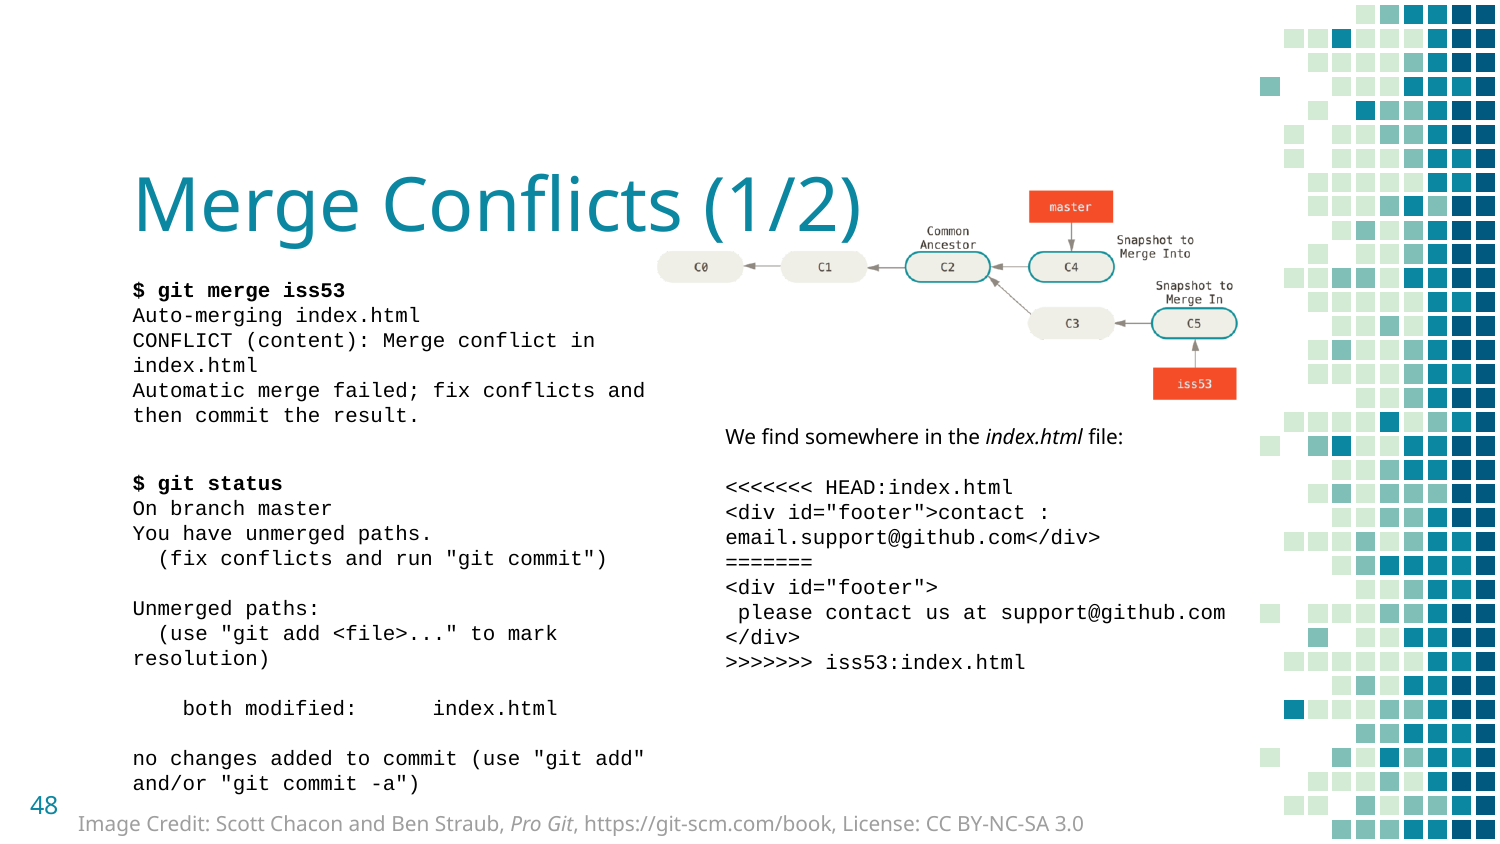

# Merge Conflicts (1/2)
$ git merge iss53
Auto-merging index.html
CONFLICT (content): Merge conflict in index.html
Automatic merge failed; fix conflicts and then commit the result.
We find somewhere in the index.html file:
<<<<<<< HEAD:index.html
<div id="footer">contact : email.support@github.com</div>
=======
<div id="footer">
 please contact us at support@github.com
</div>
>>>>>>> iss53:index.html
$ git status
On branch master
You have unmerged paths.
 (fix conflicts and run "git commit")
Unmerged paths:
 (use "git add <file>..." to mark resolution)
 both modified: index.html
no changes added to commit (use "git add" and/or "git commit -a")
Image Credit: Scott Chacon and Ben Straub, Pro Git, https://git-scm.com/book, License: CC BY-NC-SA 3.0